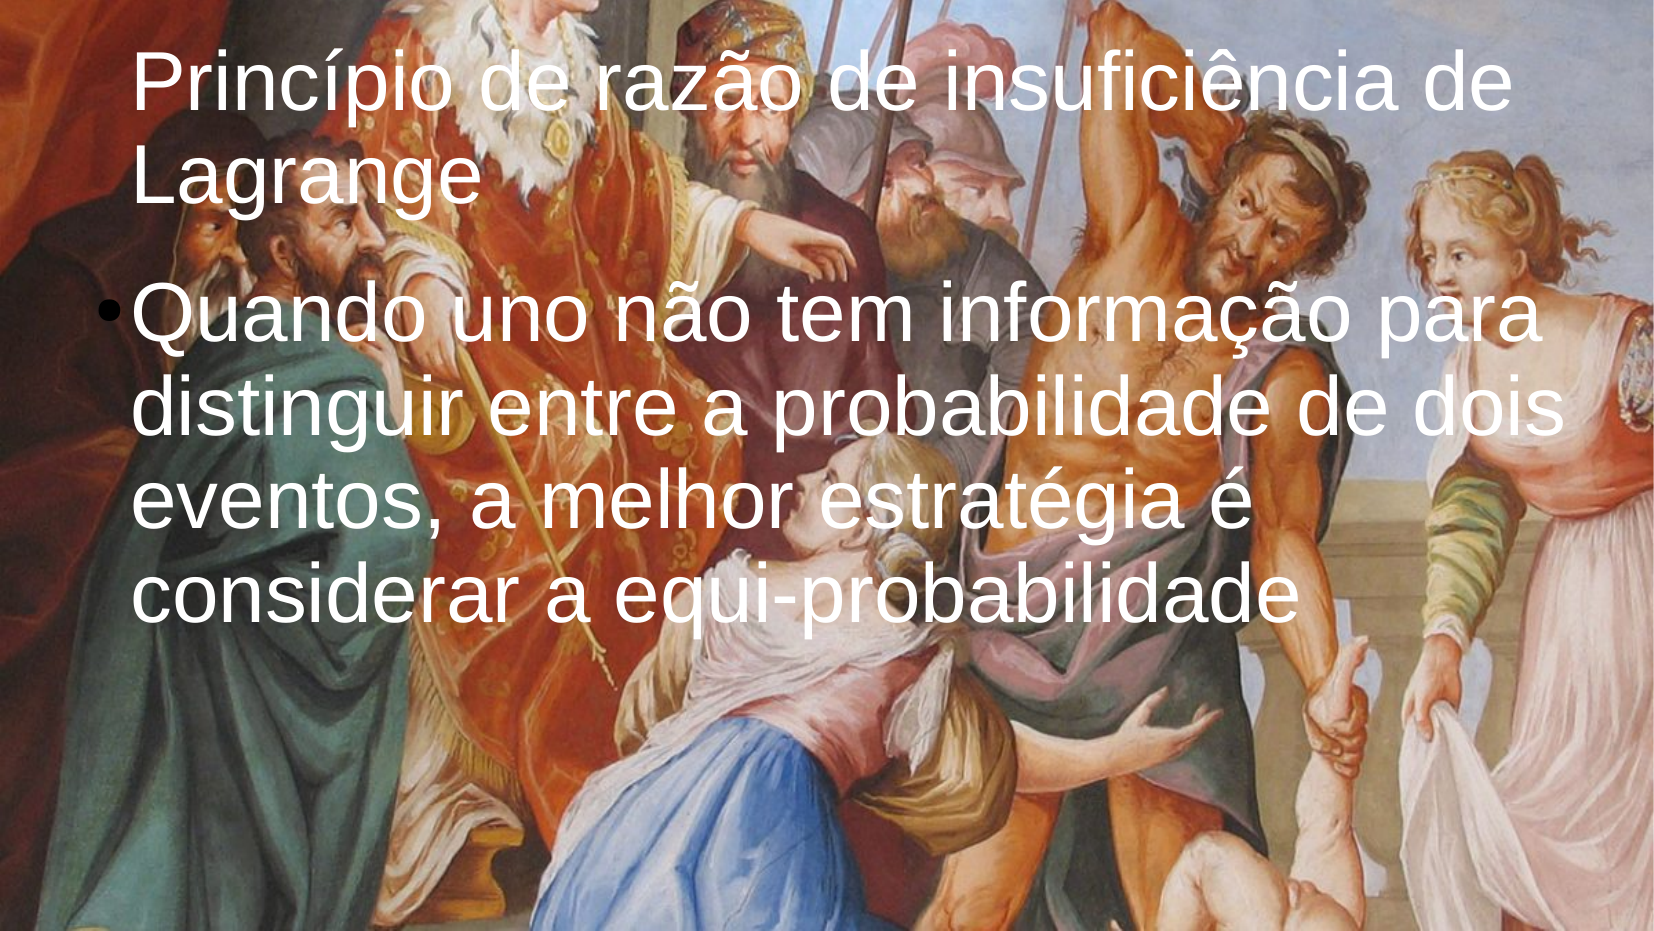

# Princípio de razão de insuficiência de Lagrange
Quando uno não tem informação para distinguir entre a probabilidade de dois eventos, a melhor estratégia é considerar a equi-probabilidade